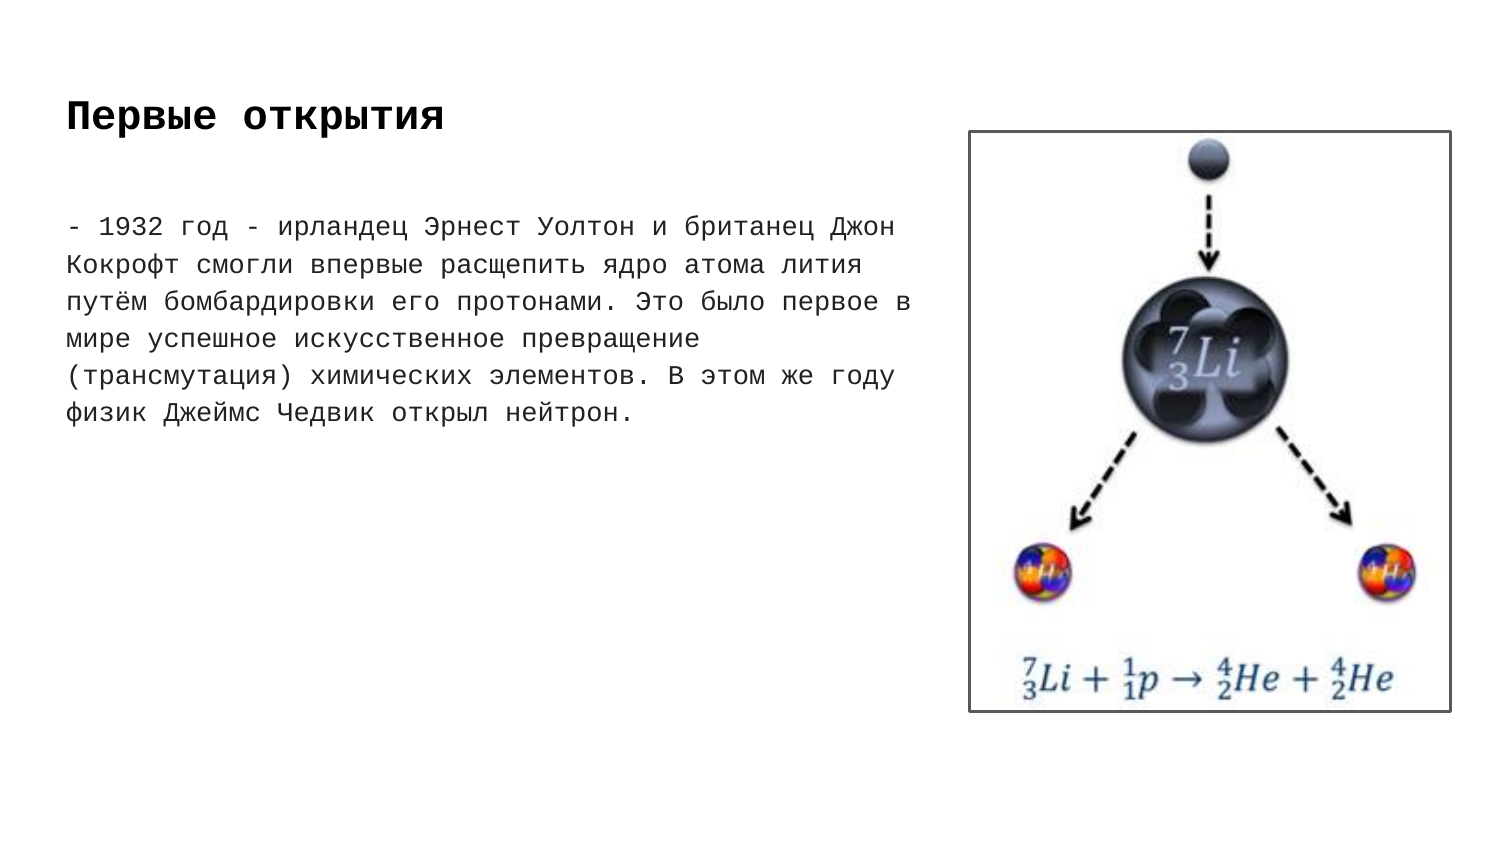

# Первые открытия
- 1932 год - ирландец Эрнест Уолтон и британец Джон Кокрофт смогли впервые расщепить ядро атома лития путём бомбардировки его протонами. Это было первое в мире успешное искусственное превращение (трансмутация) химических элементов. В этом же году физик Джеймс Чедвик открыл нейтрон.